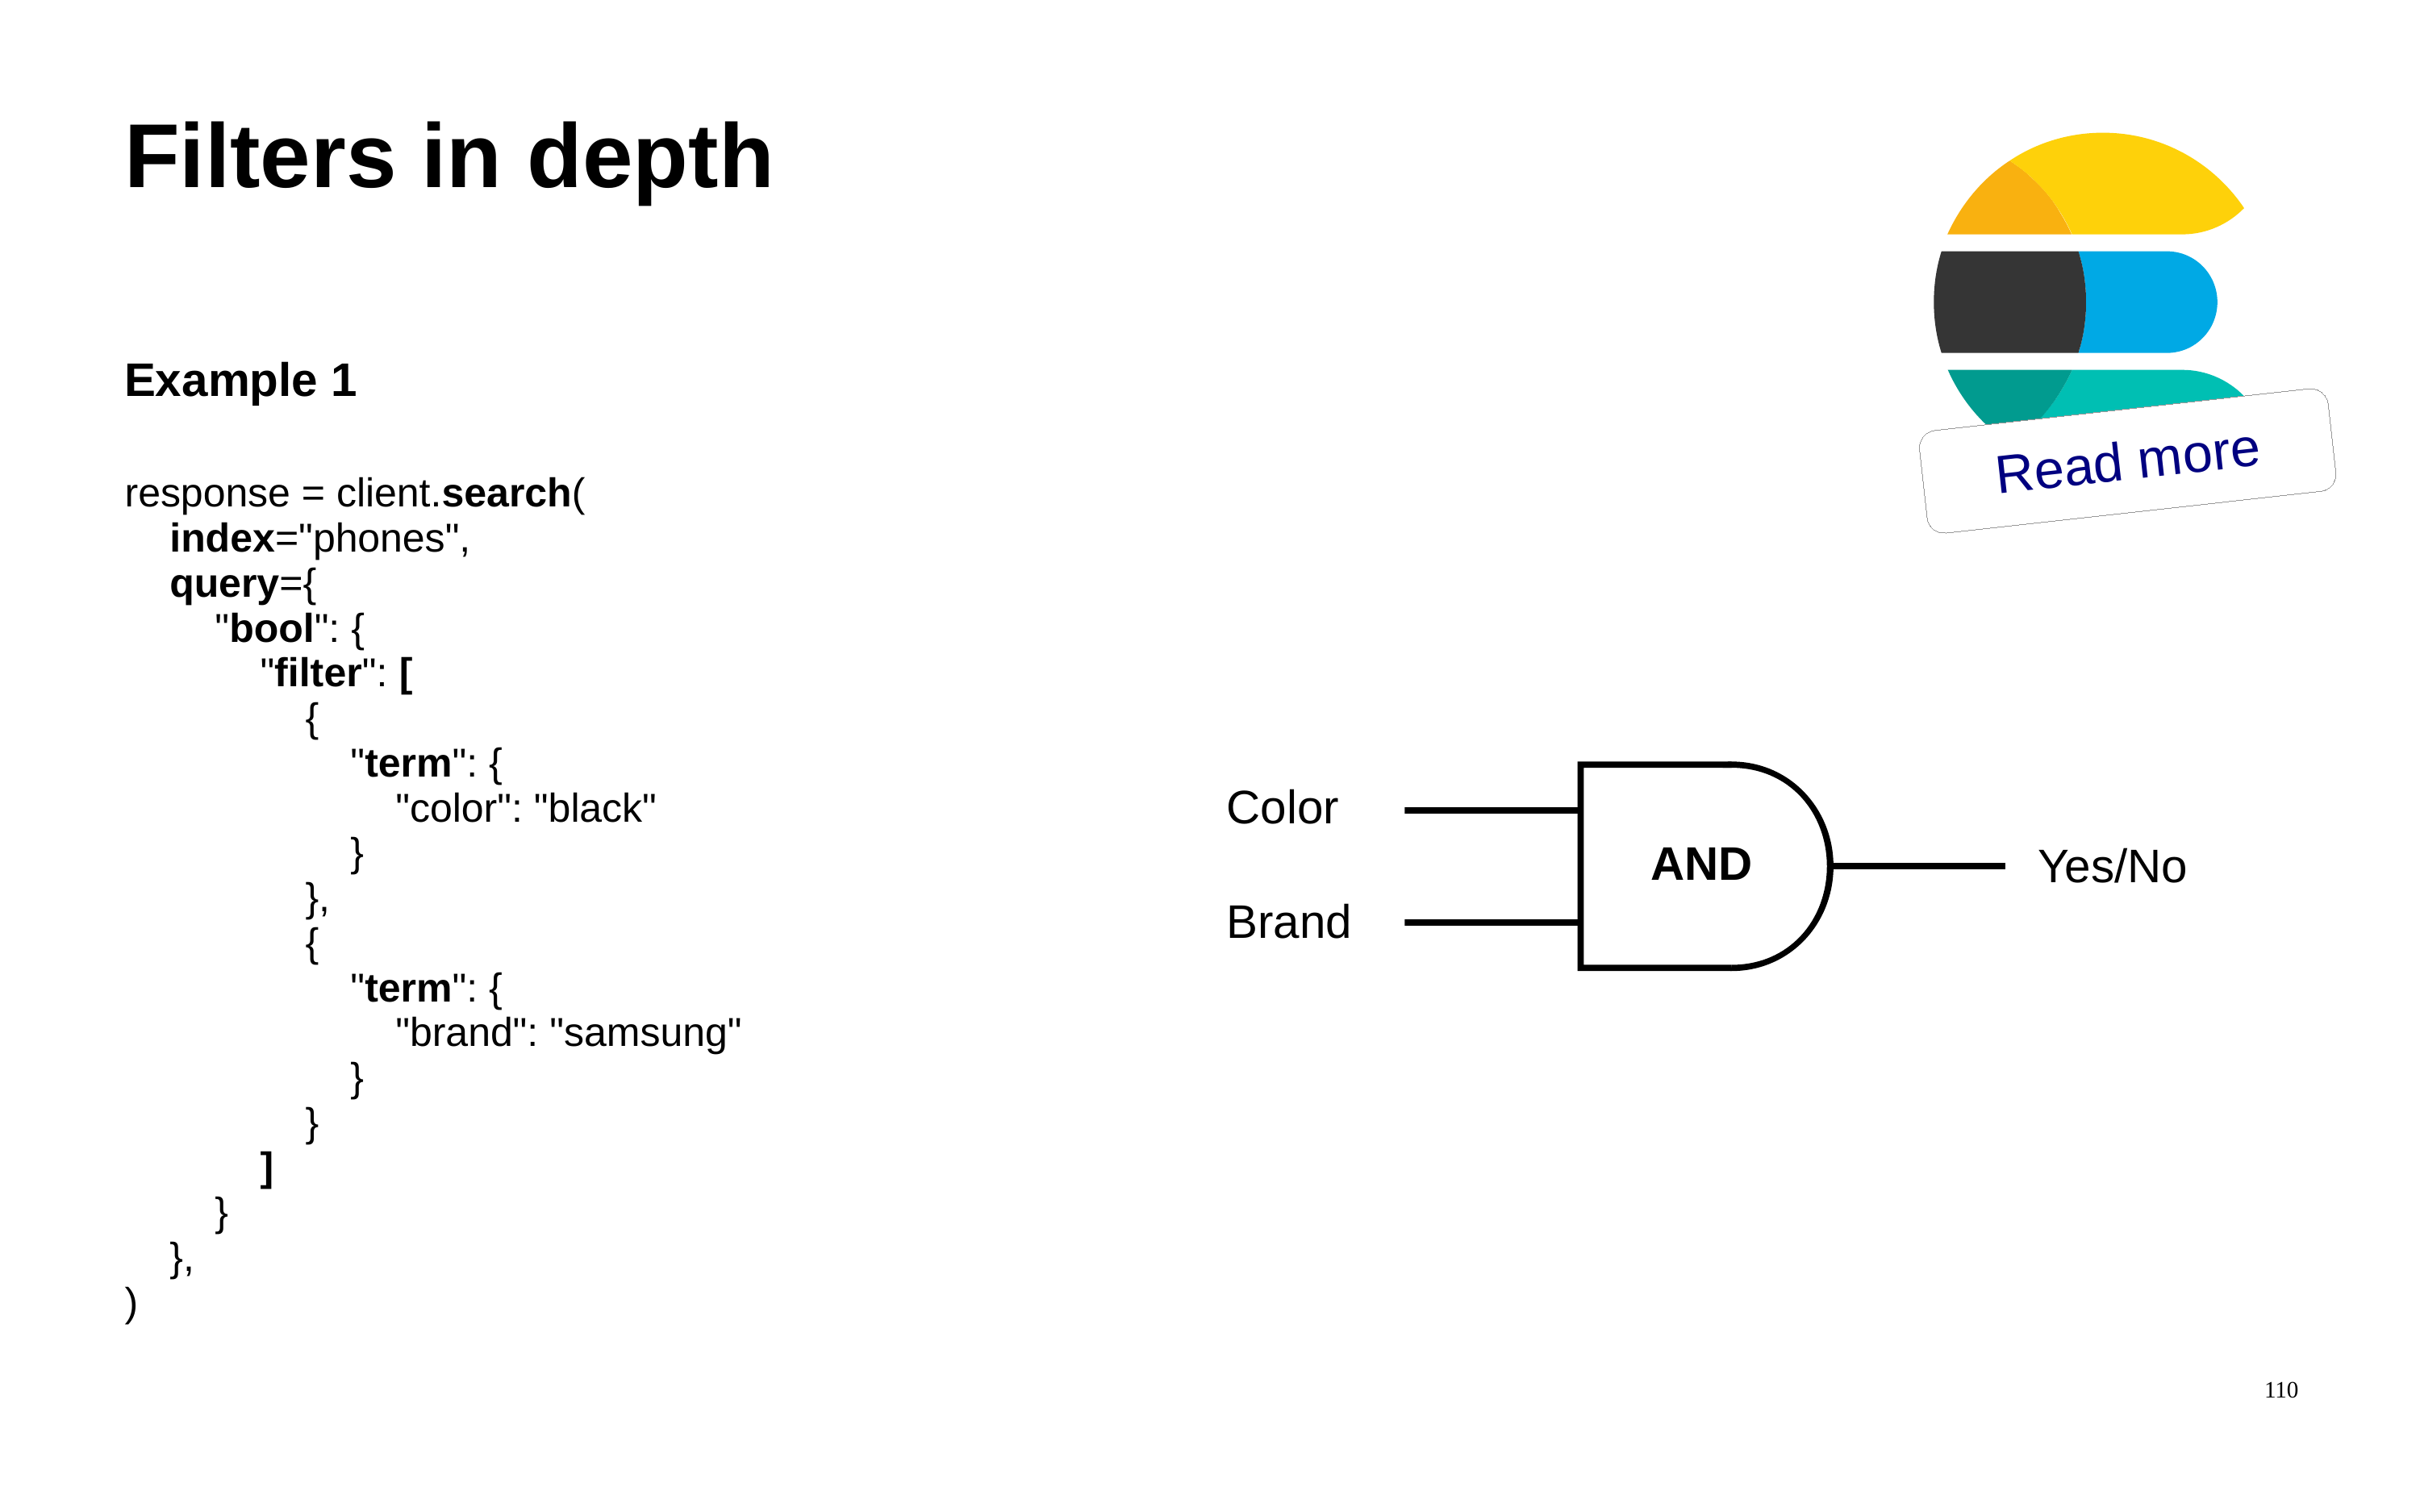

Filters in depth
Example 1
Read more
response = client.search(
 index="phones",
 query={
 "bool": {
 "filter": [
 {
 "term": {
 "color": "black"
 }
 },
 {
 "term": {
 "brand": "samsung"
 }
 }
 ]
 }
 },
)
Color
AND
Yes/No
Brand
110